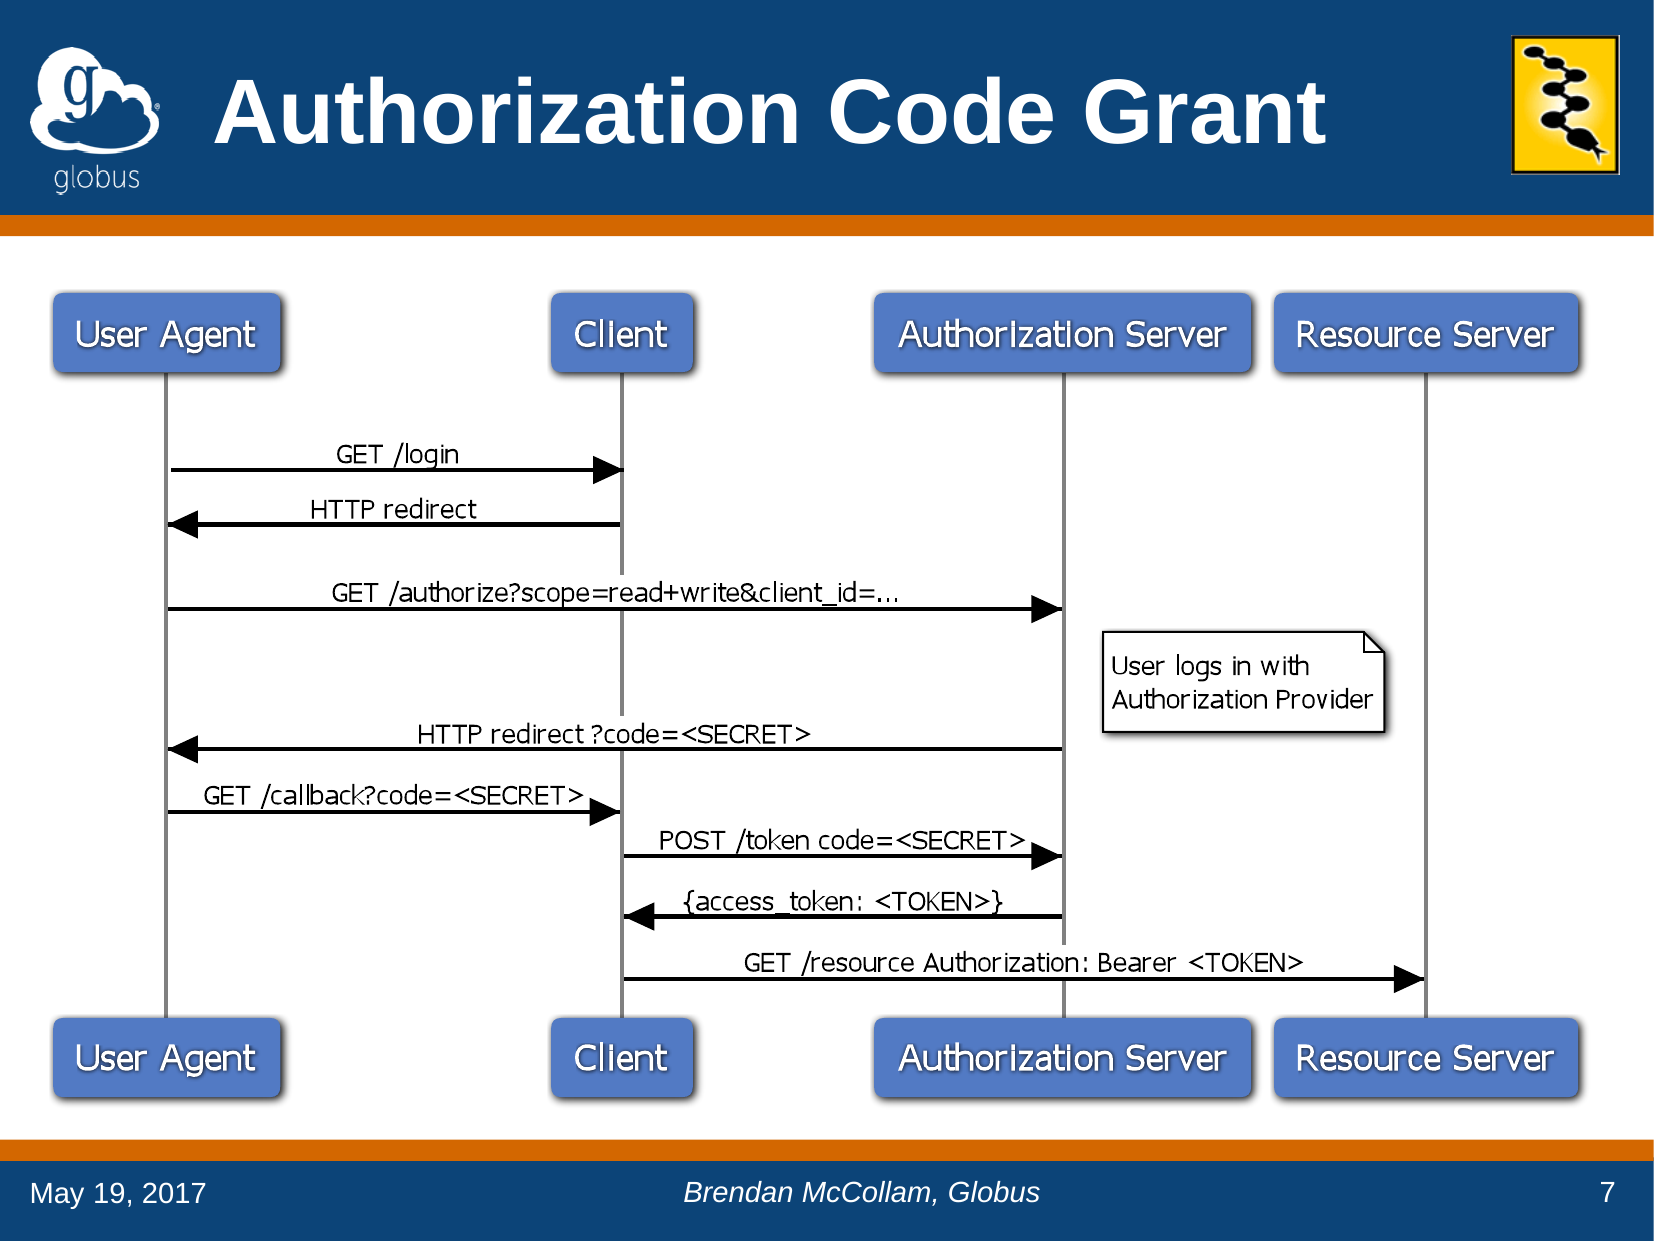

# Authorization Code Grant
May 19, 2017
Brendan McCollam, Globus
7